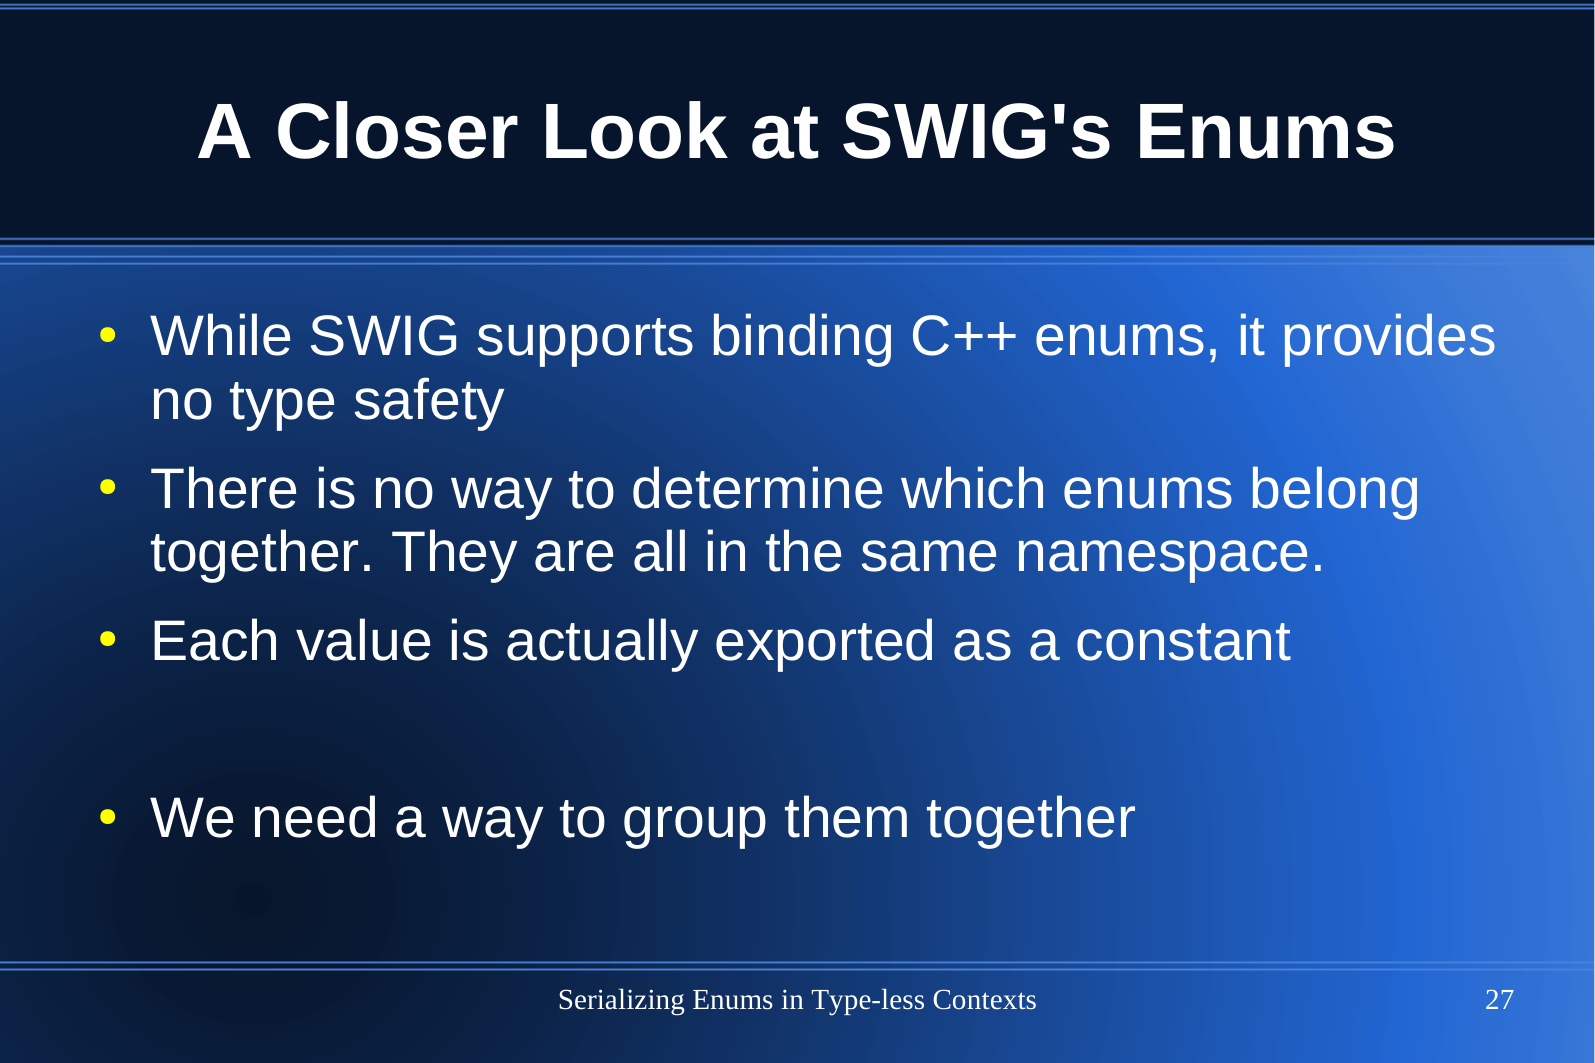

# A Closer Look at SWIG's Enums
While SWIG supports binding C++ enums, it provides no type safety
There is no way to determine which enums belong together. They are all in the same namespace.
Each value is actually exported as a constant
We need a way to group them together
Serializing Enums in Type-less Contexts
27